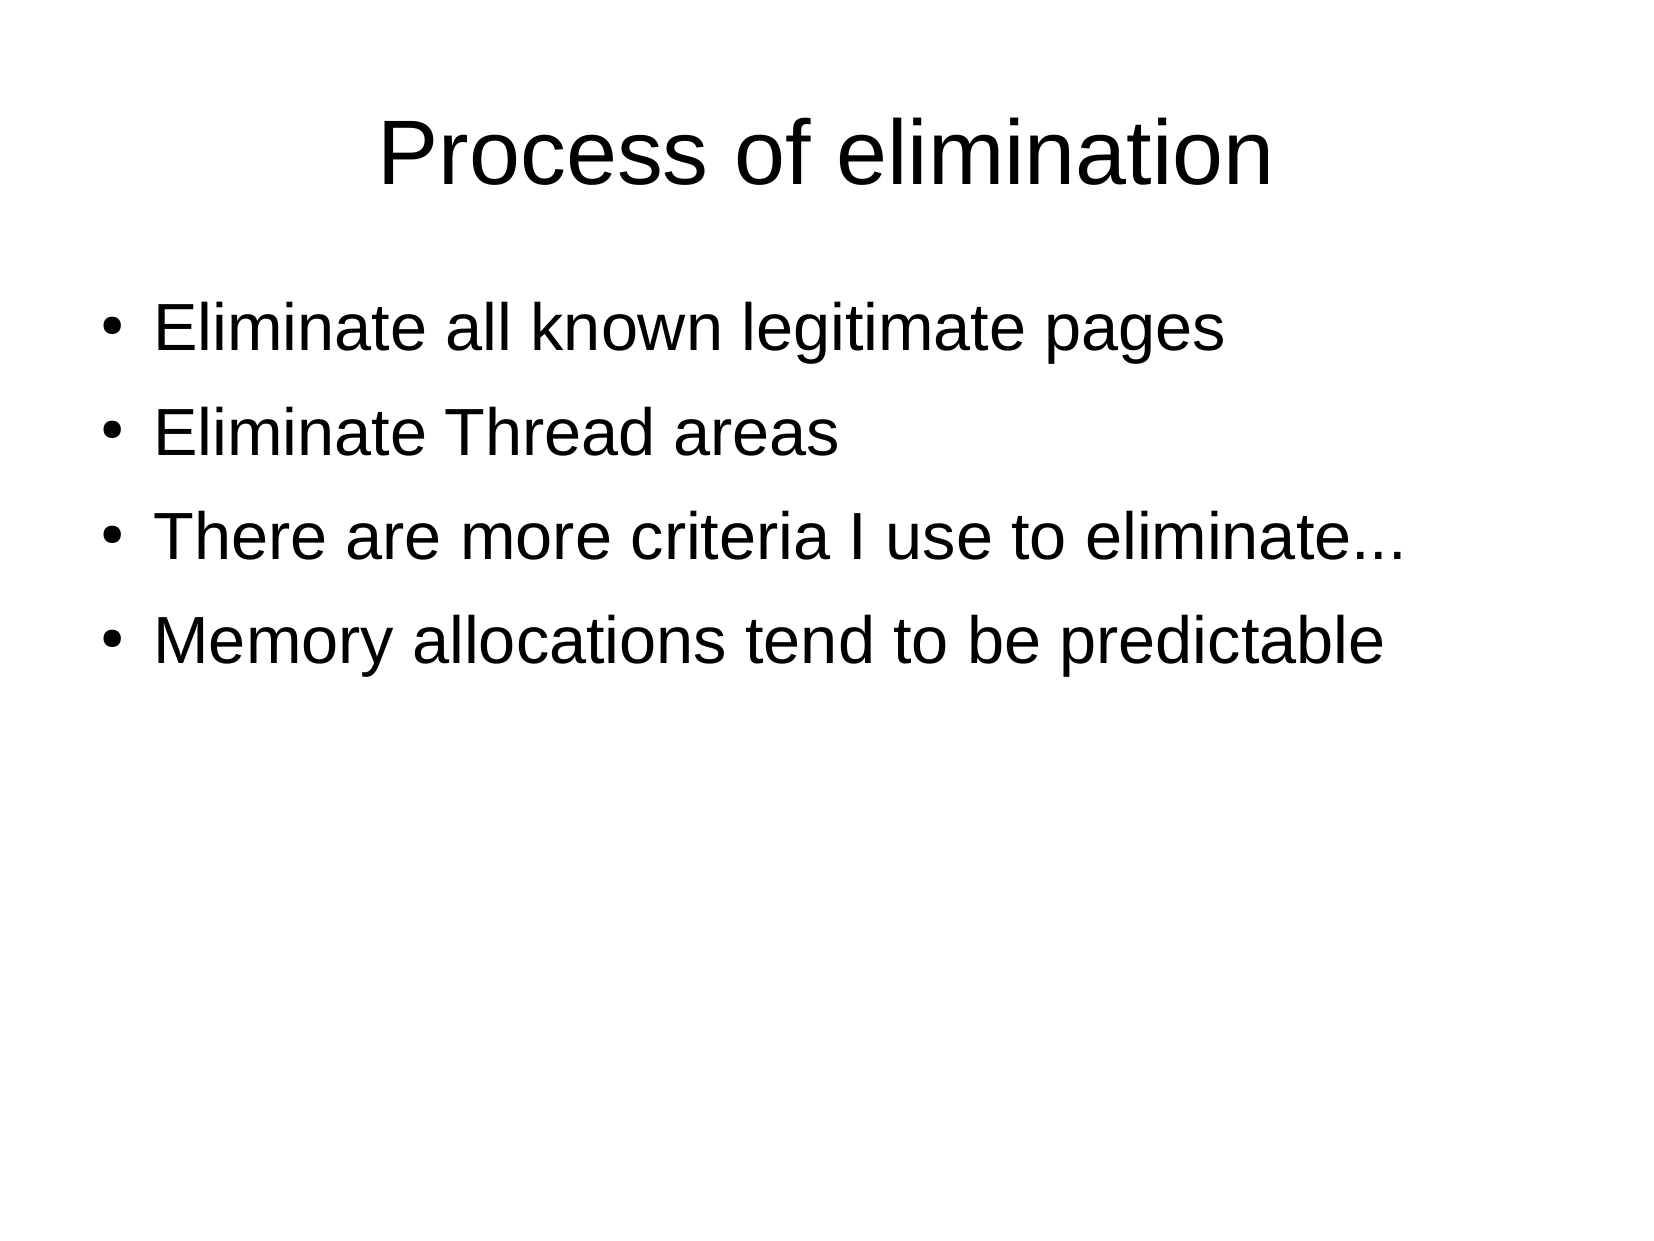

# Process of elimination
Eliminate all known legitimate pages
Eliminate Thread areas
There are more criteria I use to eliminate...
Memory allocations tend to be predictable